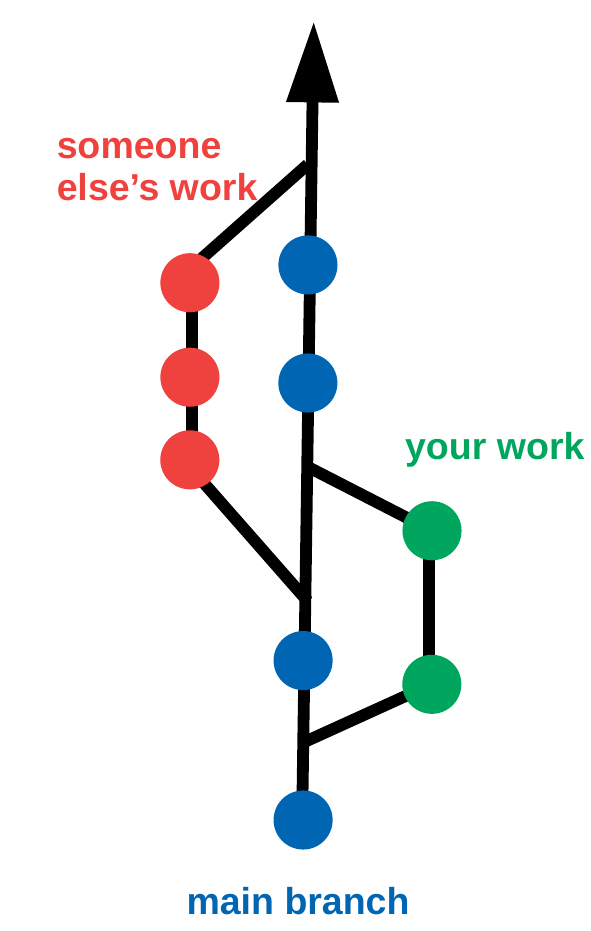

someone
else’s work
your work
main branch